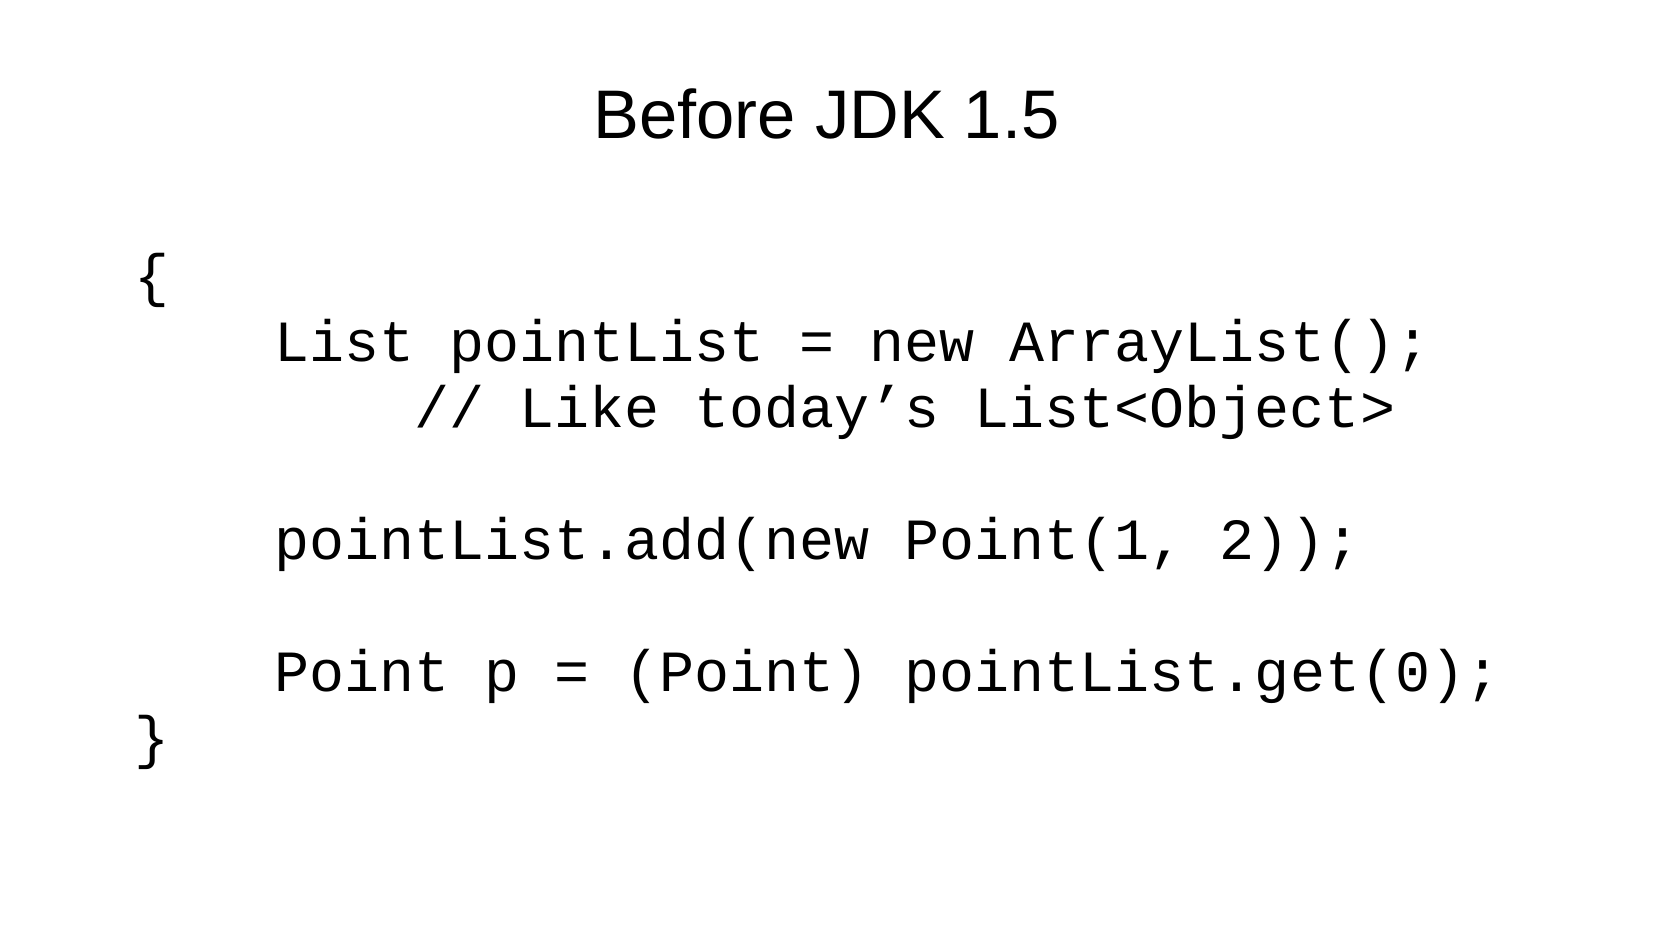

# Before JDK 1.5
{
 List pointList = new ArrayList();
 // Like today’s List<Object>
 pointList.add(new Point(1, 2));
 Point p = (Point) pointList.get(0);
}